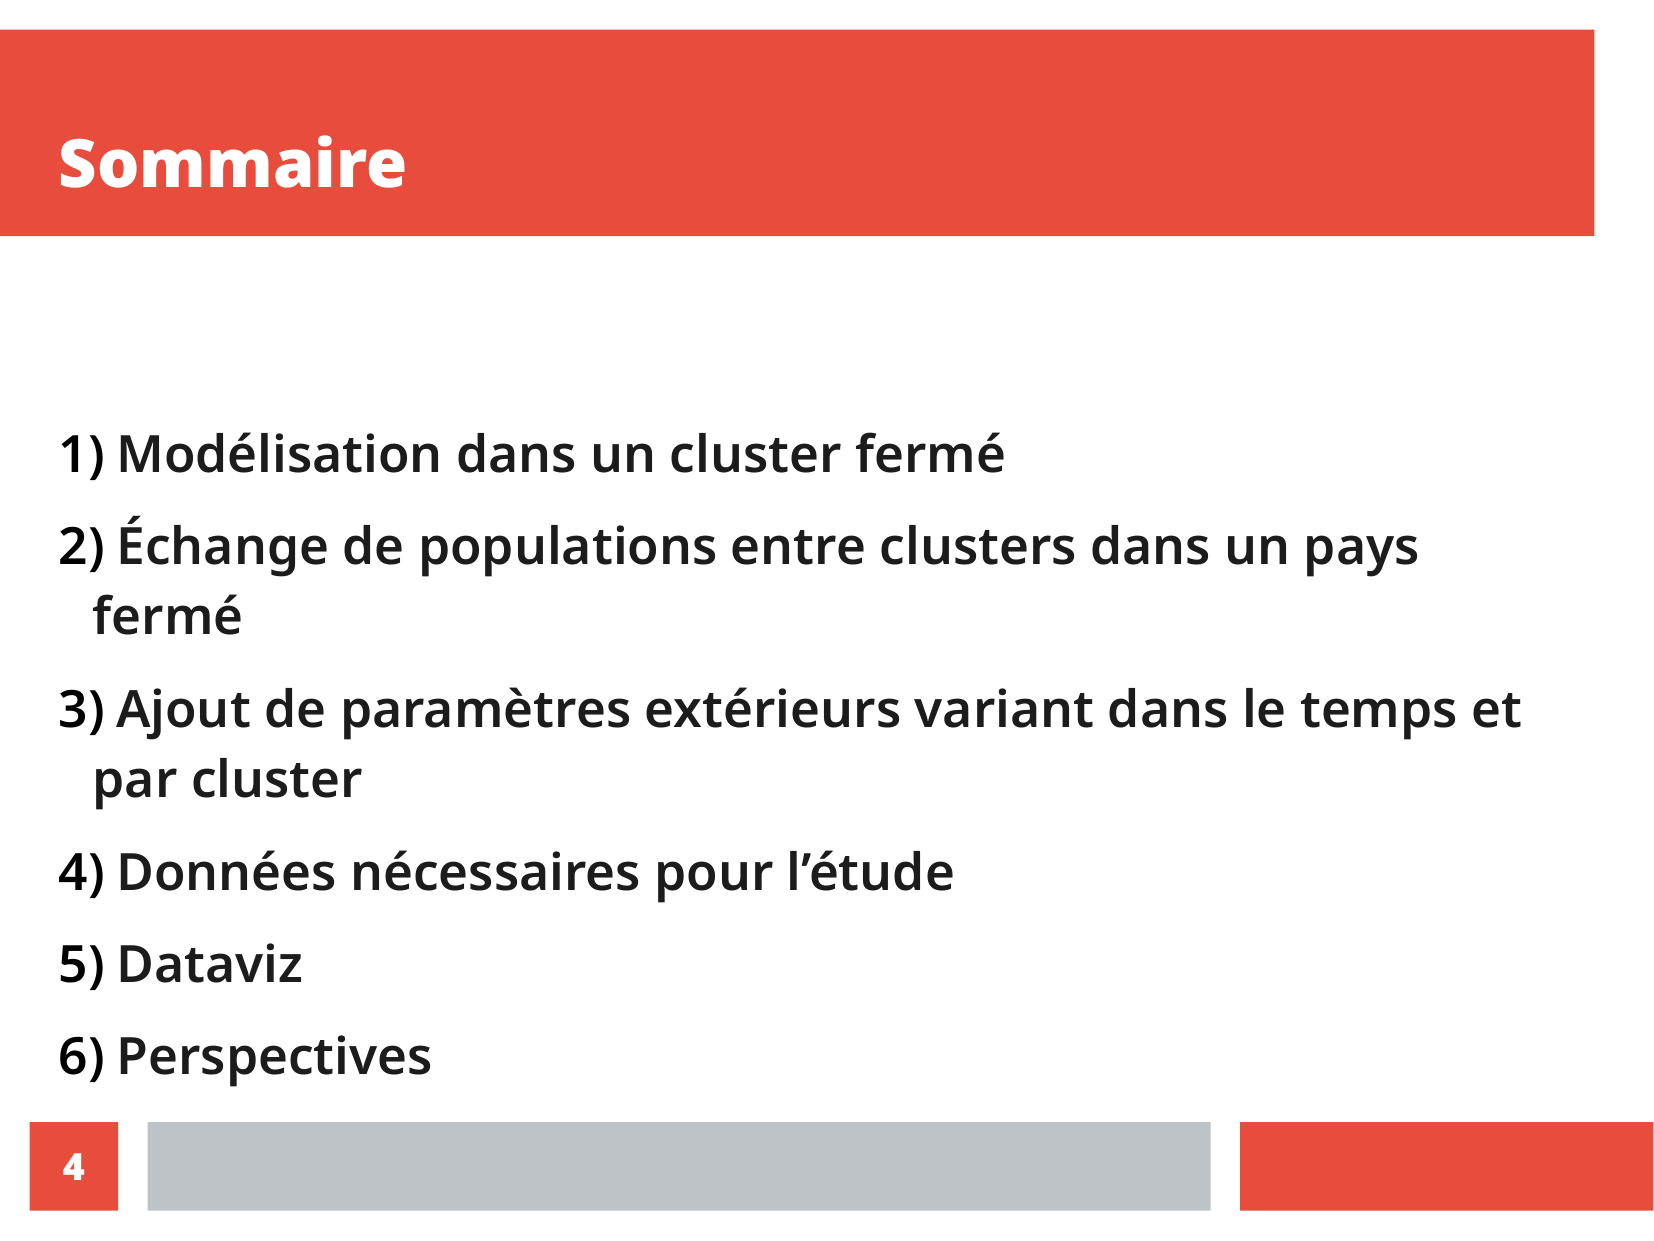

# Sommaire
 Modélisation dans un cluster fermé
 Échange de populations entre clusters dans un pays fermé
 Ajout de paramètres extérieurs variant dans le temps et par cluster
 Données nécessaires pour l’étude
 Dataviz
 Perspectives
4